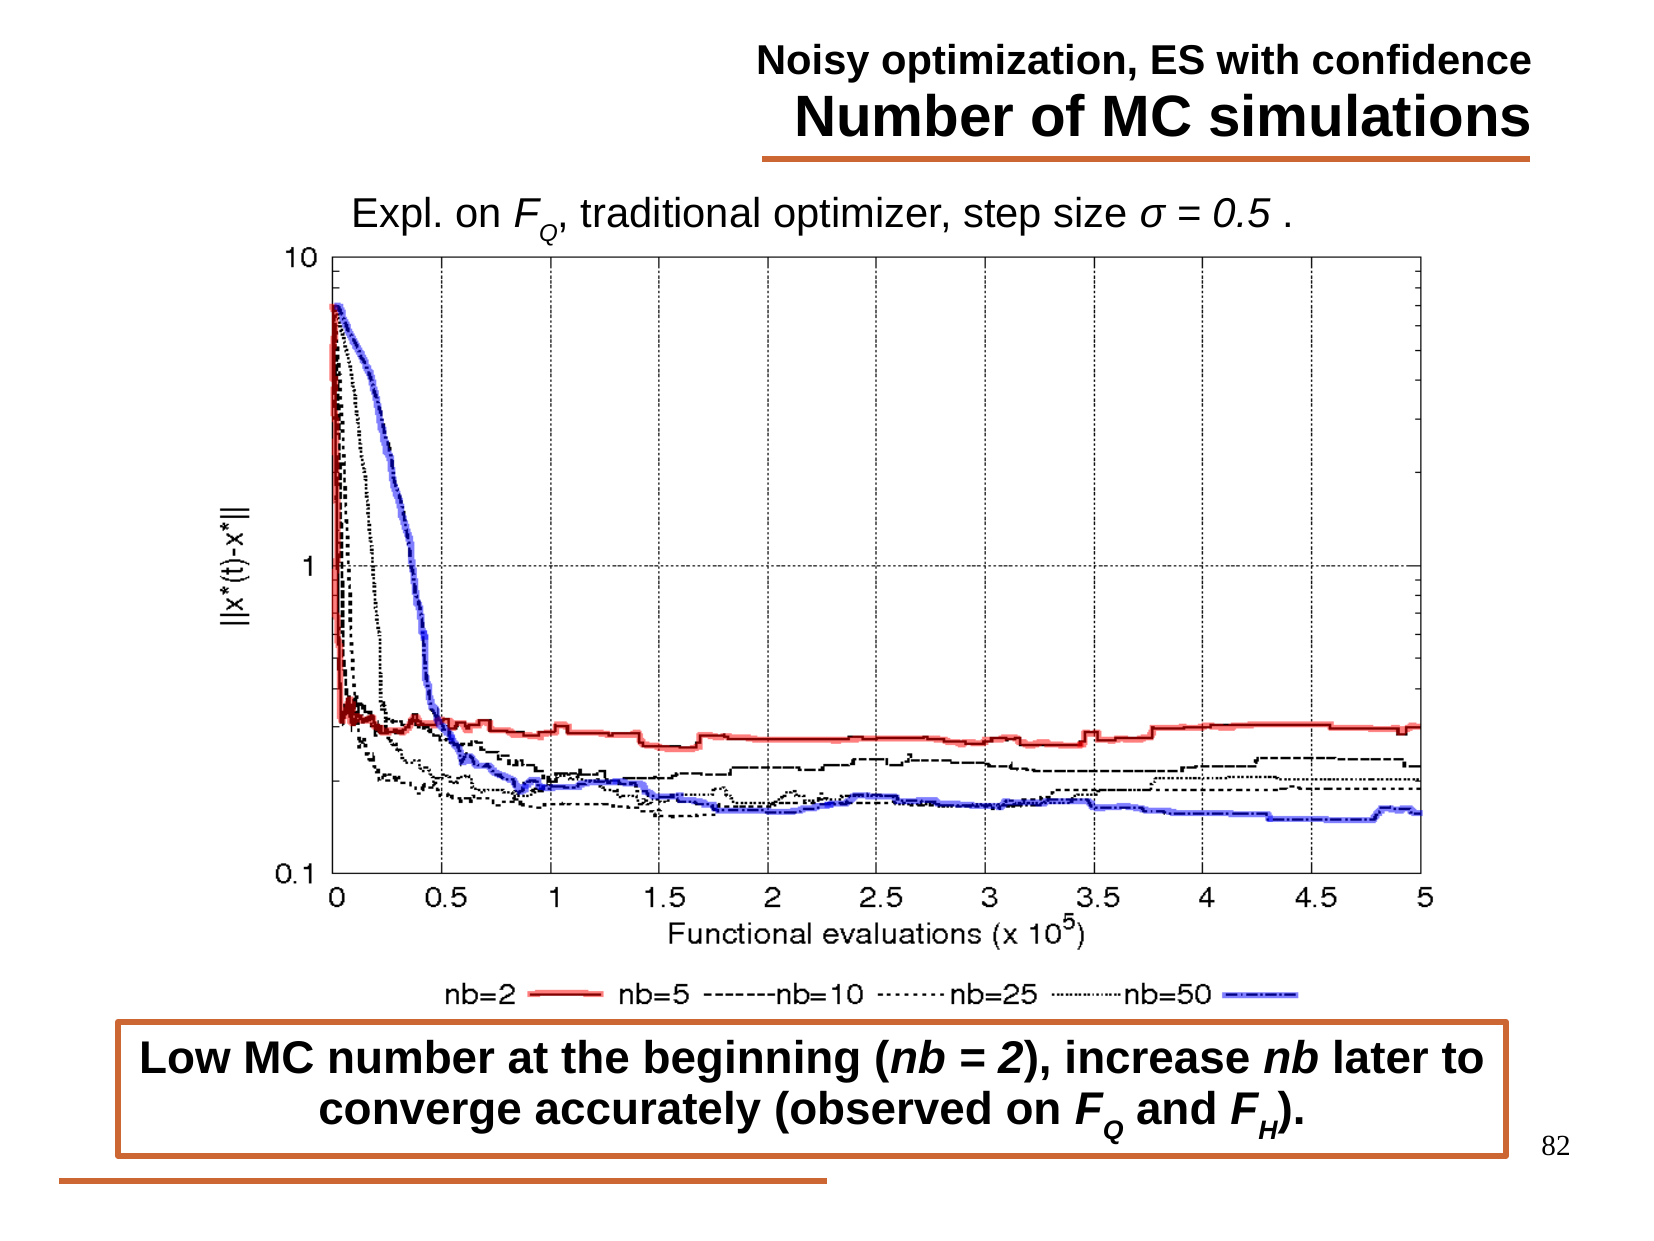

Noisy optimization, ES with confidence
Number of MC simulations
Expl. on FQ, traditional optimizer, step size σ = 0.5 .
Low MC number at the beginning (nb = 2), increase nb later to converge accurately (observed on FQ and FH).
82